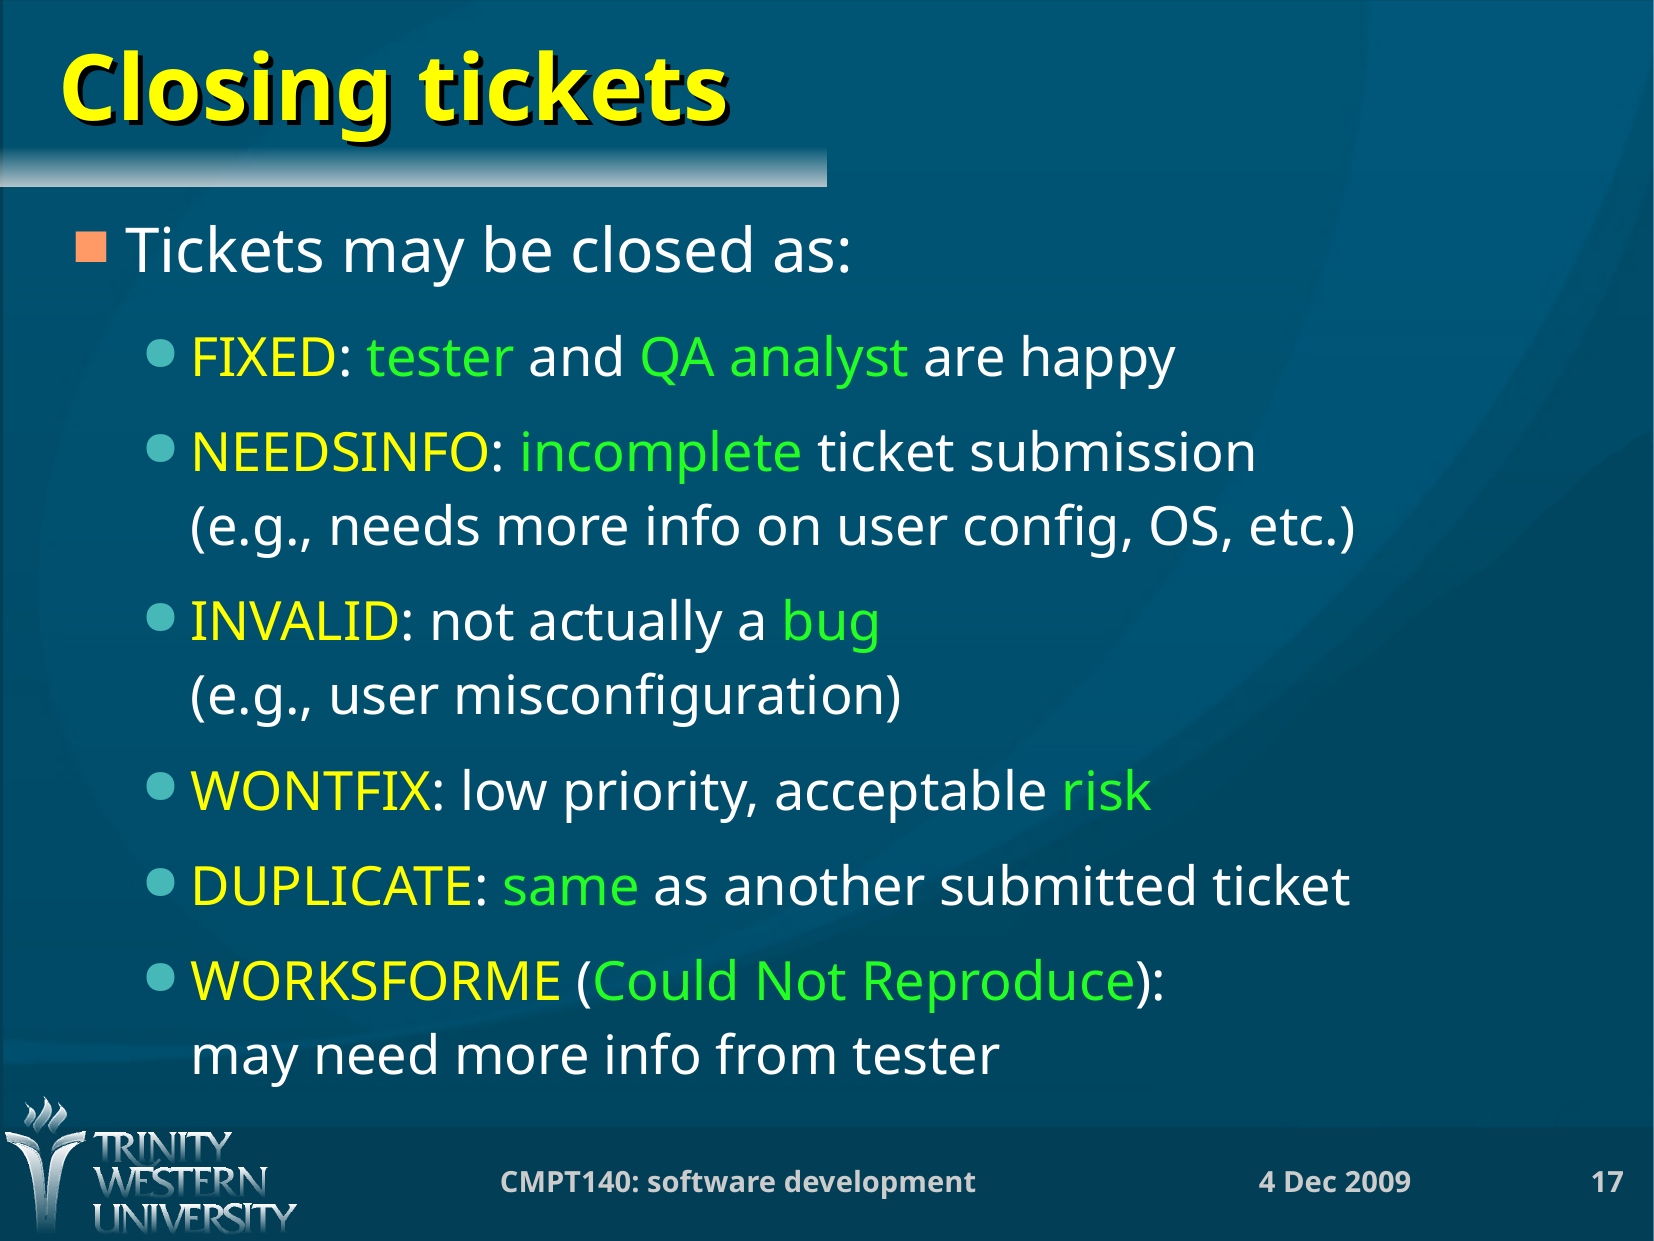

# Closing tickets
Tickets may be closed as:
FIXED: tester and QA analyst are happy
NEEDSINFO: incomplete ticket submission
(e.g., needs more info on user config, OS, etc.)
INVALID: not actually a bug
(e.g., user misconfiguration)
WONTFIX: low priority, acceptable risk
DUPLICATE: same as another submitted ticket
WORKSFORME (Could Not Reproduce):
may need more info from tester
CMPT140: software development
4 Dec 2009
17